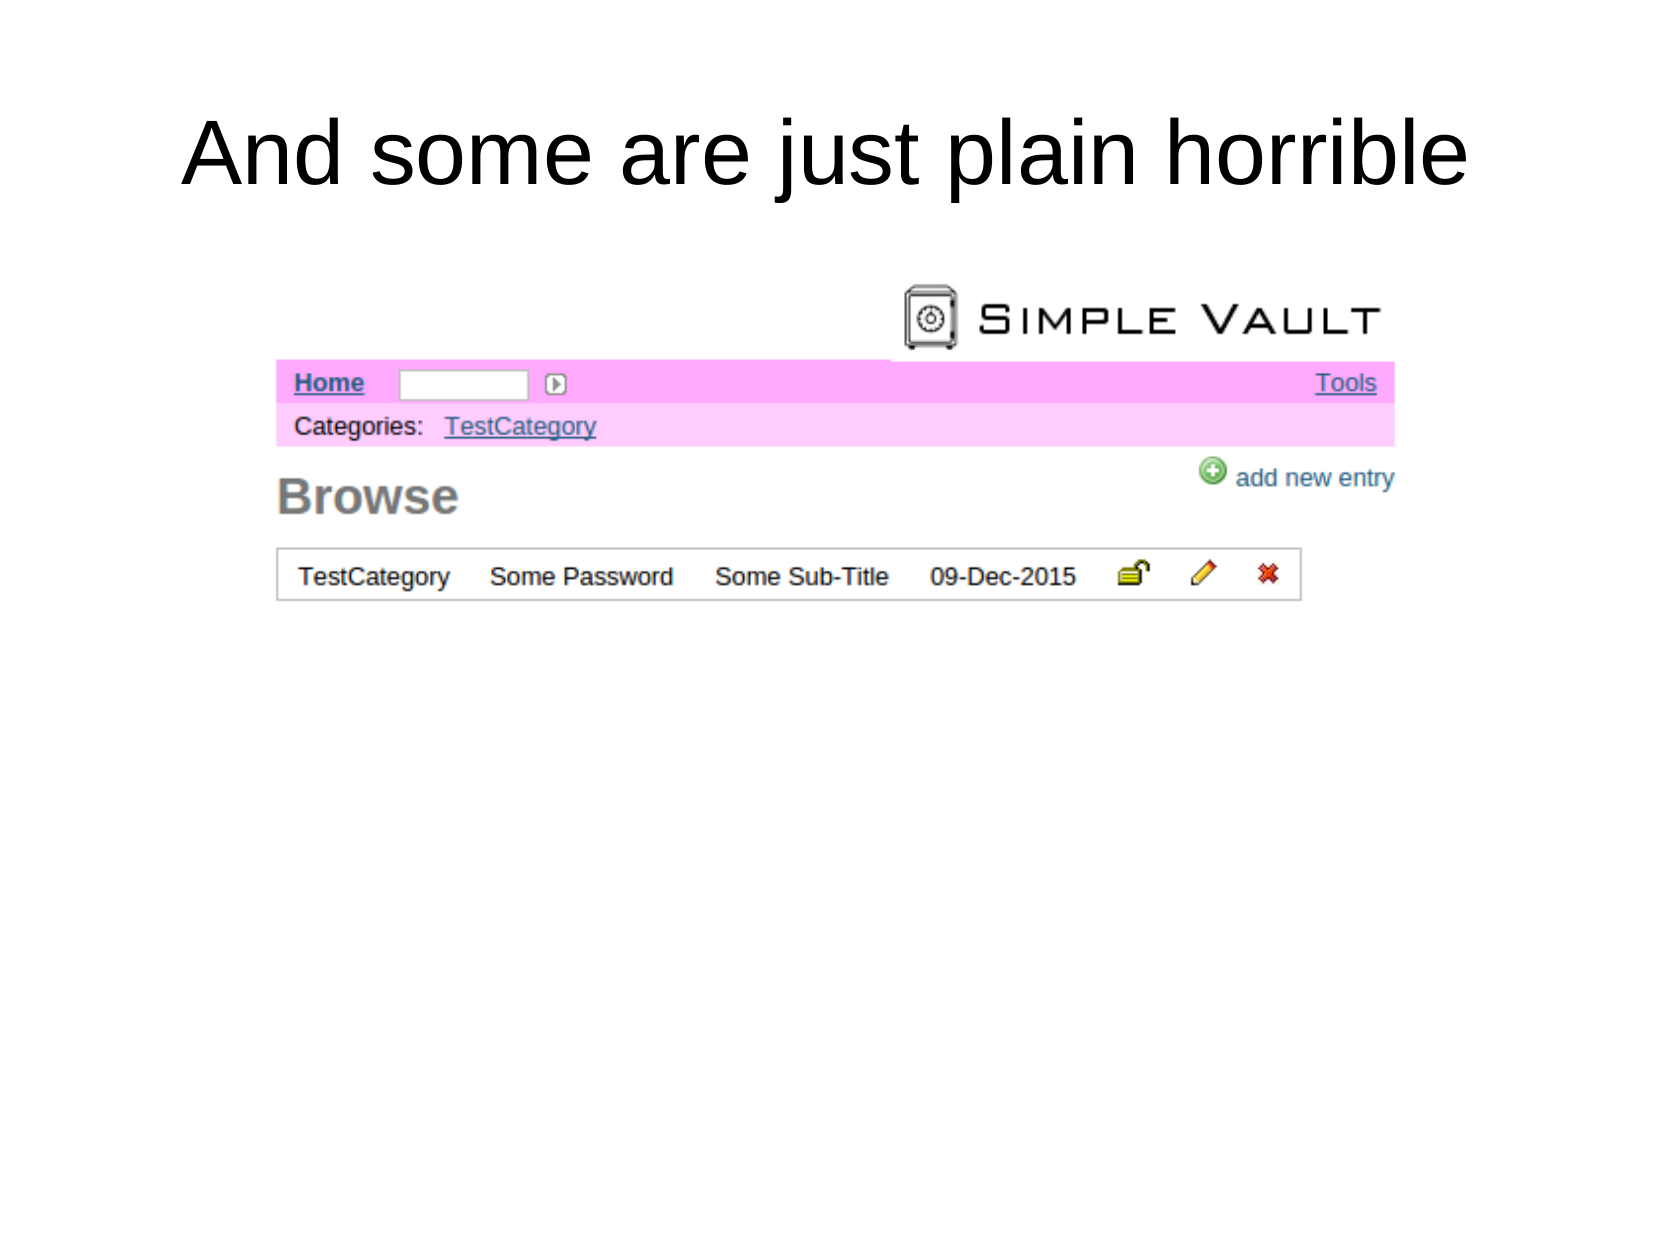

# And some are just plain horrible